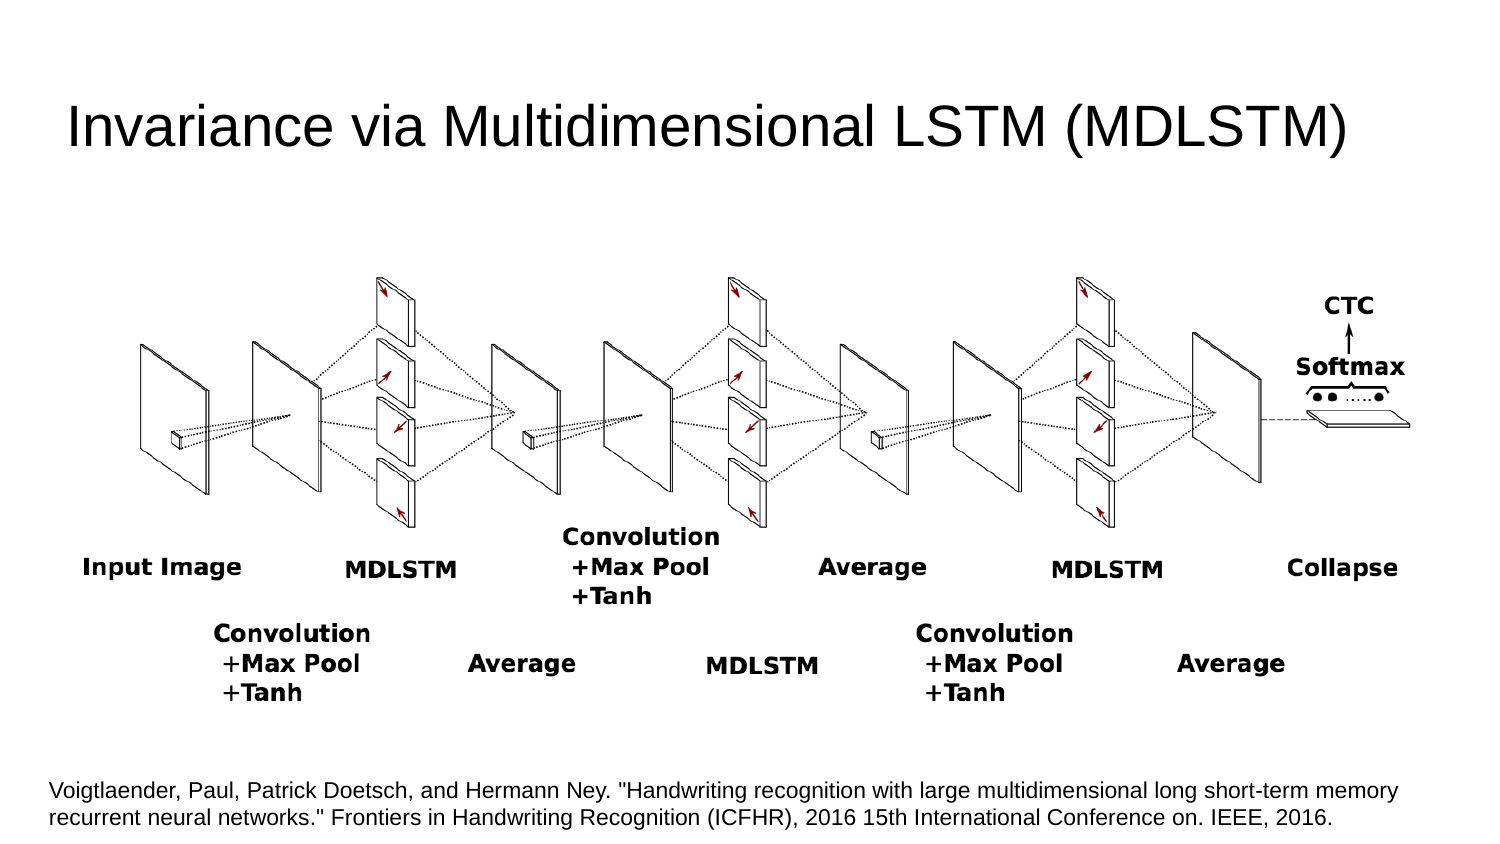

# Invariance via Multidimensional LSTM (MDLSTM)
Voigtlaender, Paul, Patrick Doetsch, and Hermann Ney. "Handwriting recognition with large multidimensional long short-term memory recurrent neural networks." Frontiers in Handwriting Recognition (ICFHR), 2016 15th International Conference on. IEEE, 2016.